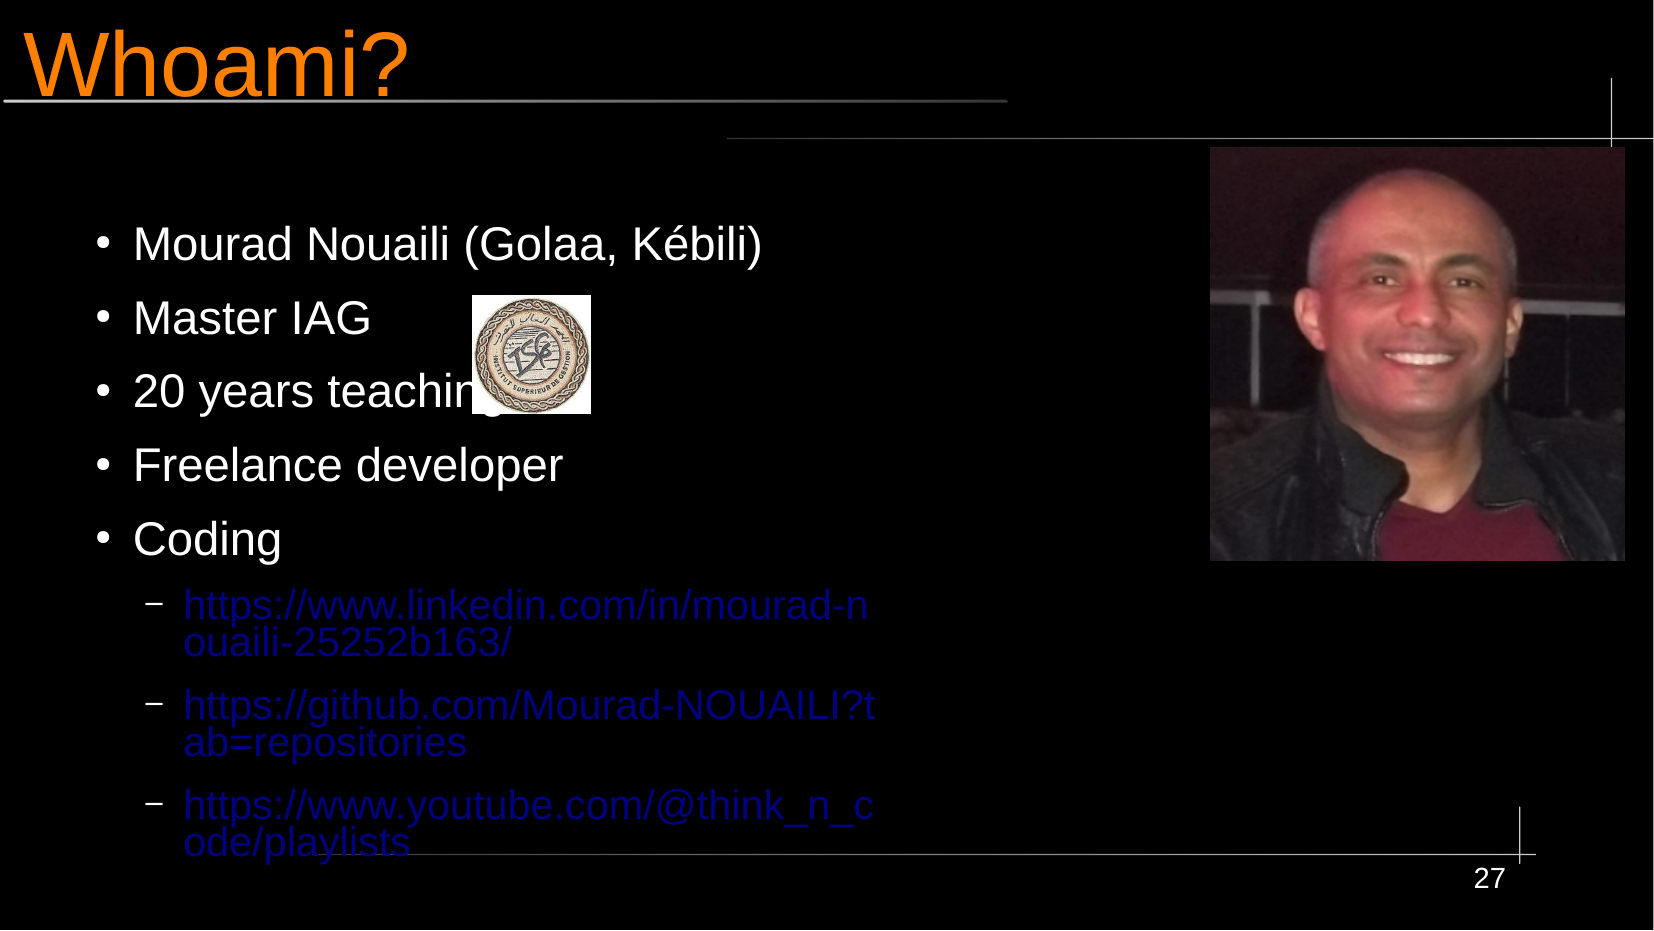

# Whoami?
Mourad Nouaili (Golaa, Kébili)
Master IAG
20 years teaching
Freelance developer
Coding
https://www.linkedin.com/in/mourad-nouaili-25252b163/
https://github.com/Mourad-NOUAILI?tab=repositories
https://www.youtube.com/@think_n_code/playlists
27